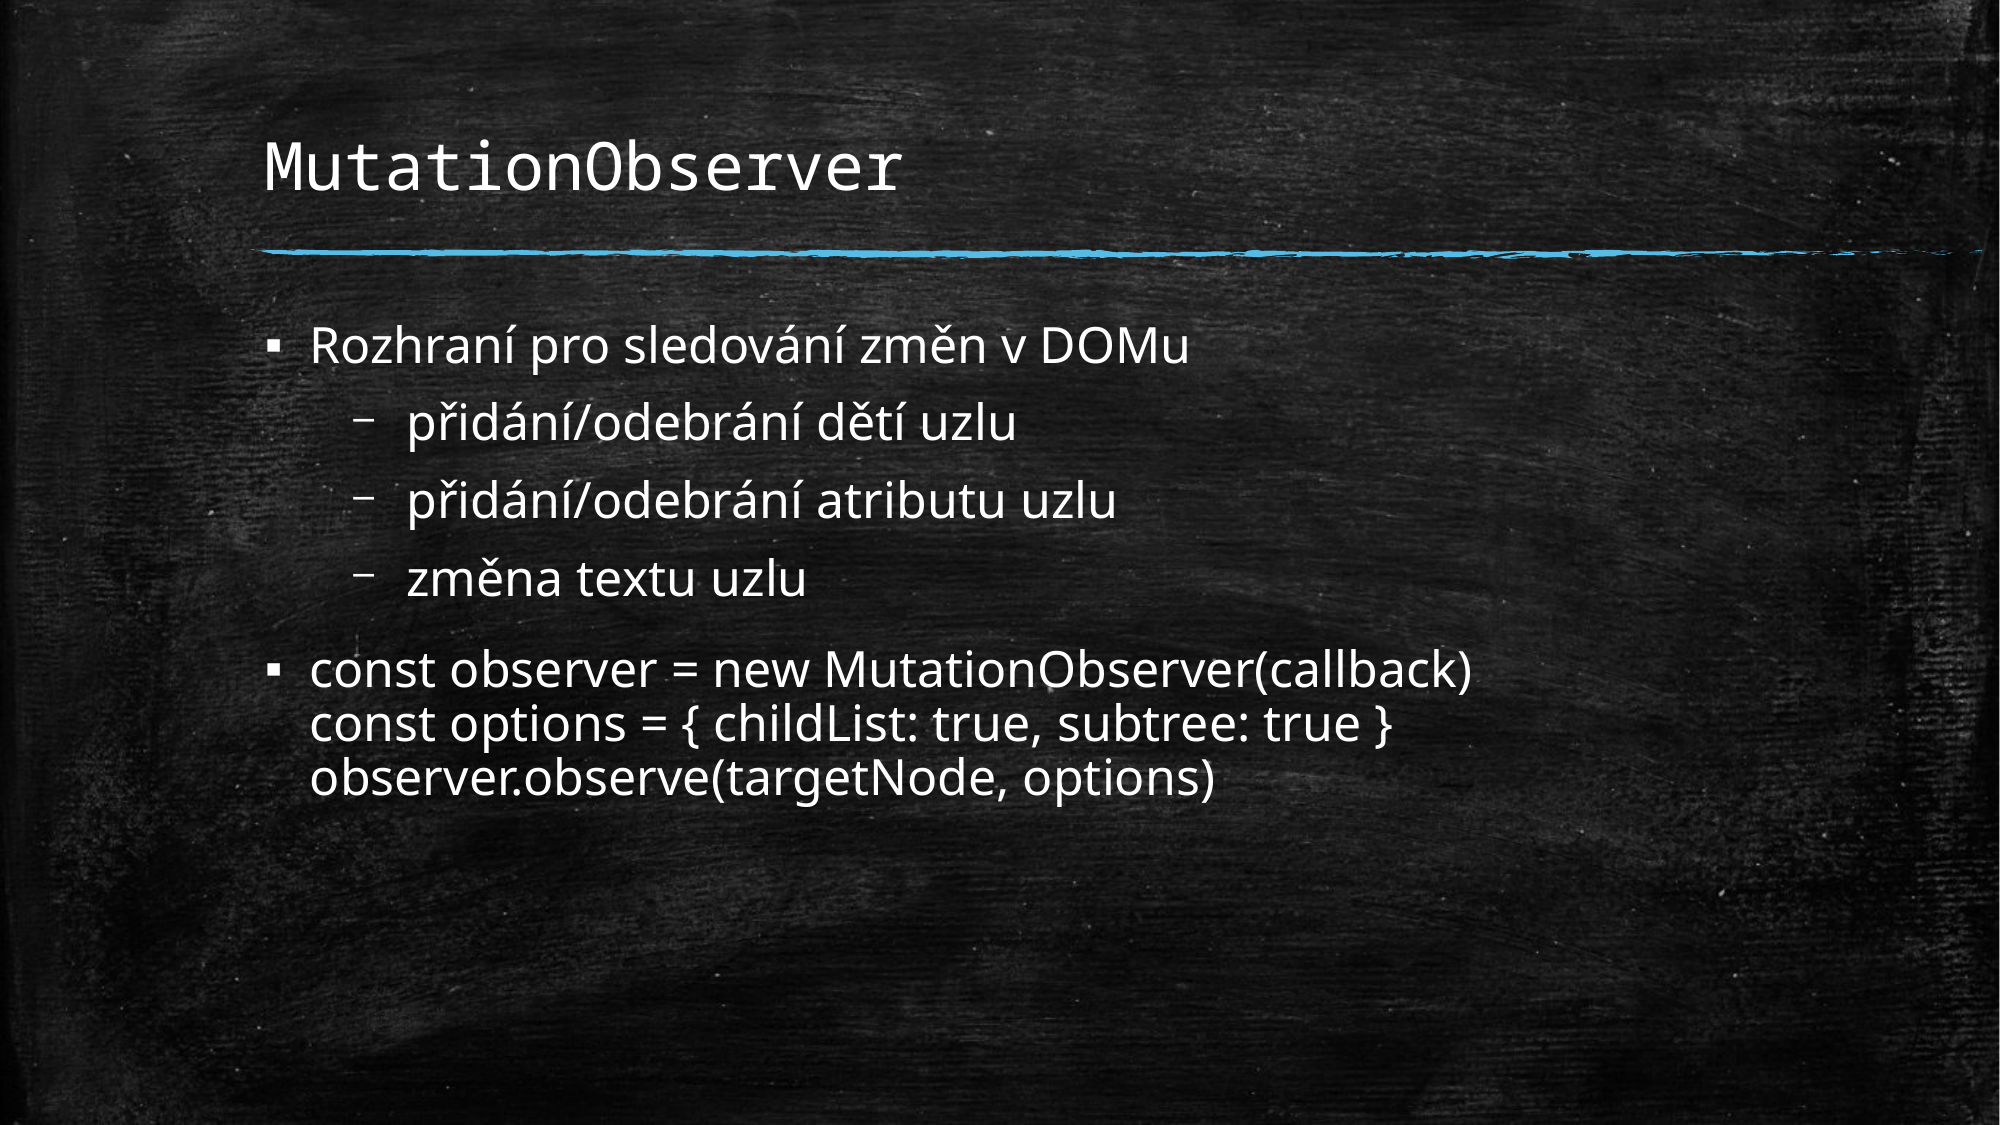

# MutationObserver
Rozhraní pro sledování změn v DOMu
přidání/odebrání dětí uzlu
přidání/odebrání atributu uzlu
změna textu uzlu
const observer = new MutationObserver(callback)
const options = { childList: true, subtree: true }
observer.observe(targetNode, options)